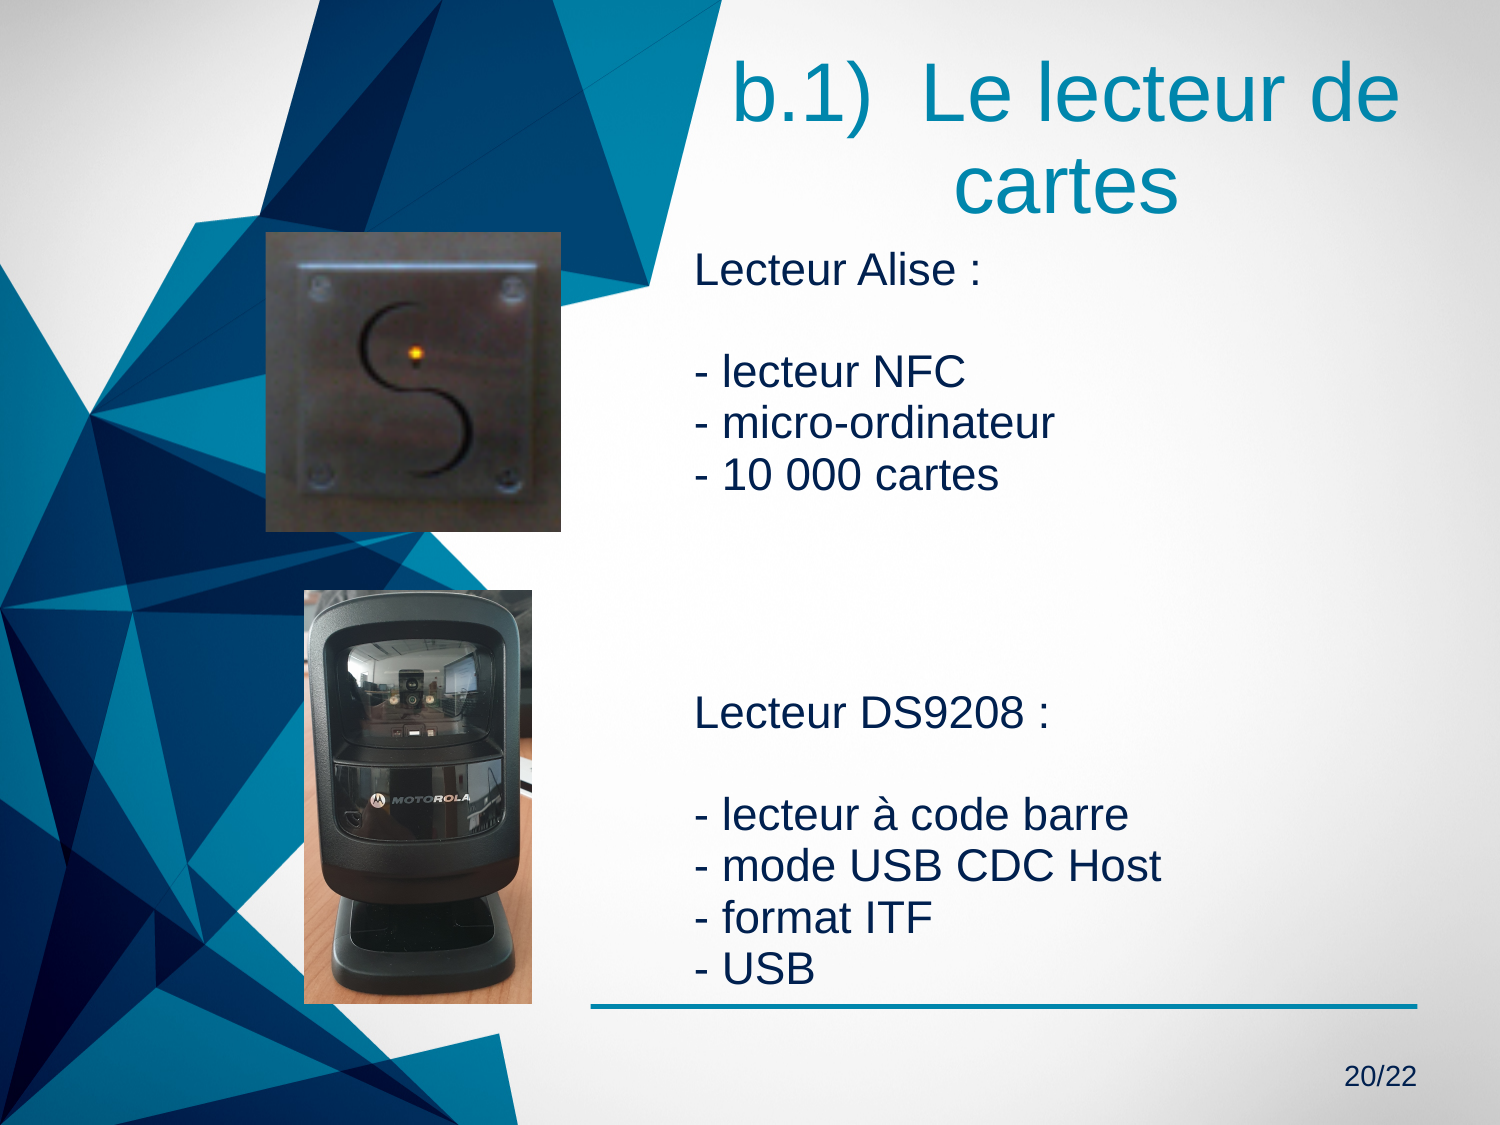

# b.1) Le lecteur de cartes
Lecteur Alise :
- lecteur NFC
- micro-ordinateur
- 10 000 cartes
Lecteur DS9208 :
- lecteur à code barre
- mode USB CDC Host
- format ITF
- USB
20